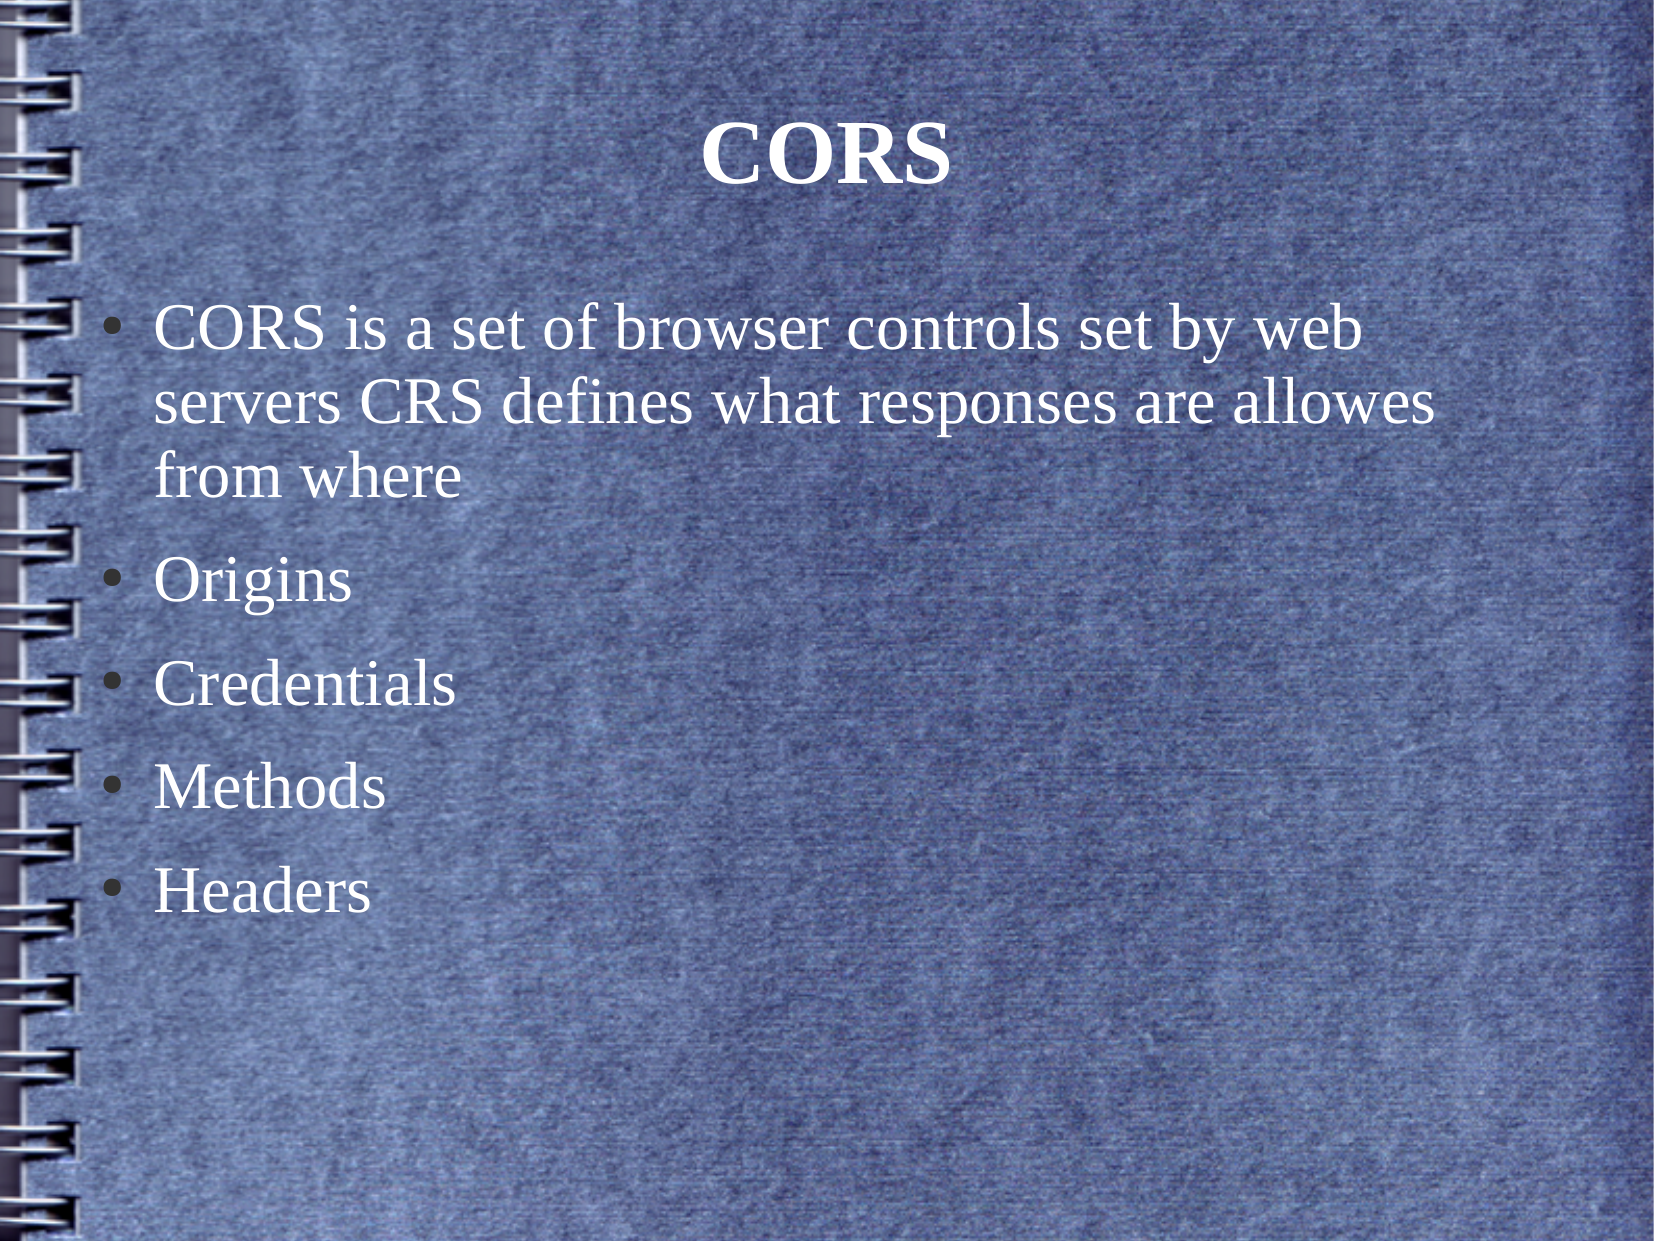

# CORS
CORS is a set of browser controls set by web servers CRS defines what responses are allowes from where
Origins
Credentials
Methods
Headers